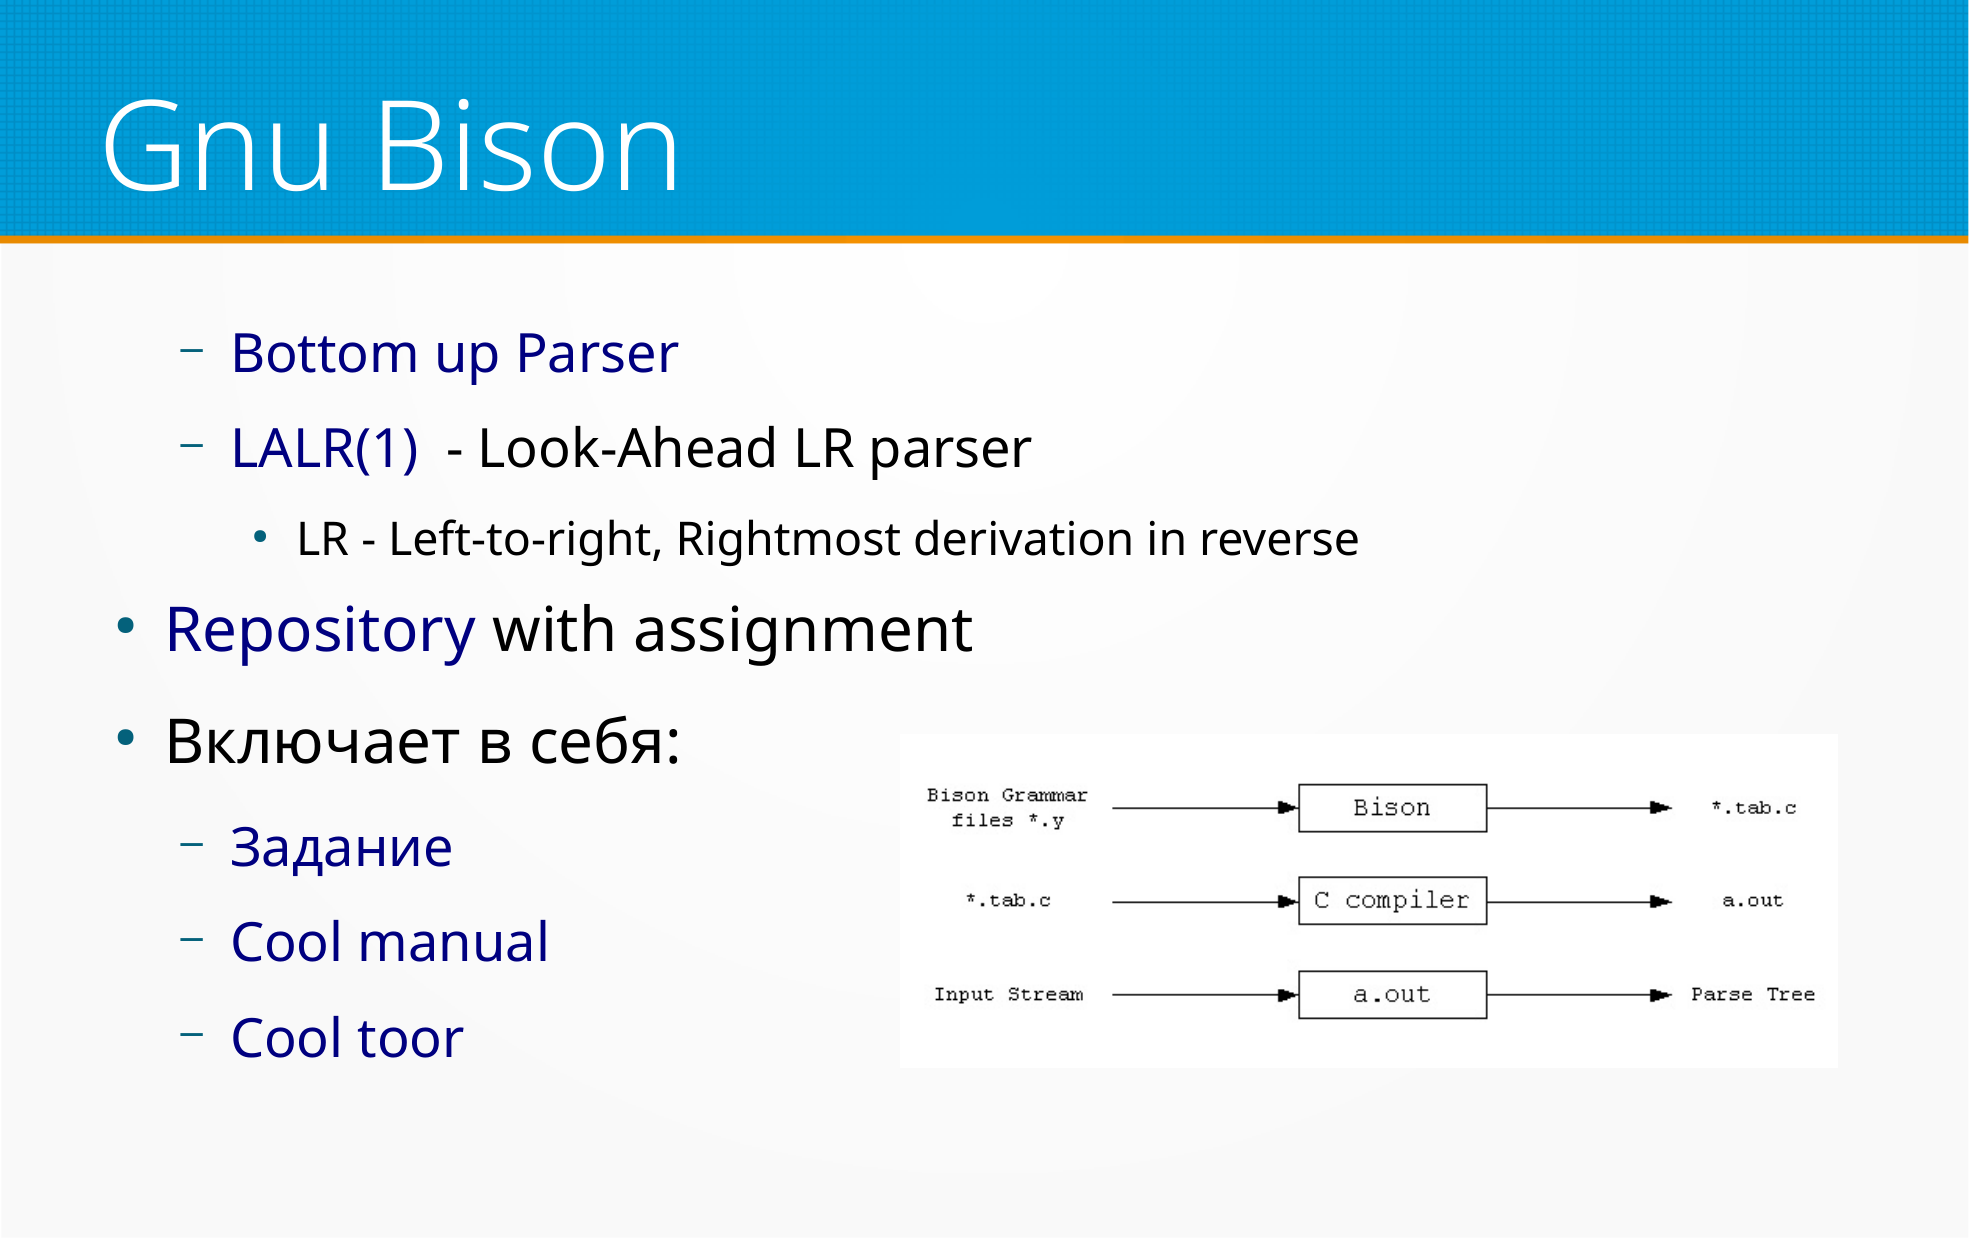

# Gnu Bison
Bottom up Parser
LALR(1) - Look-Ahead LR parser
LR - Left-to-right, Rightmost derivation in reverse
Repository with assignment
Включает в себя:
Задание
Cool manual
Cool toor